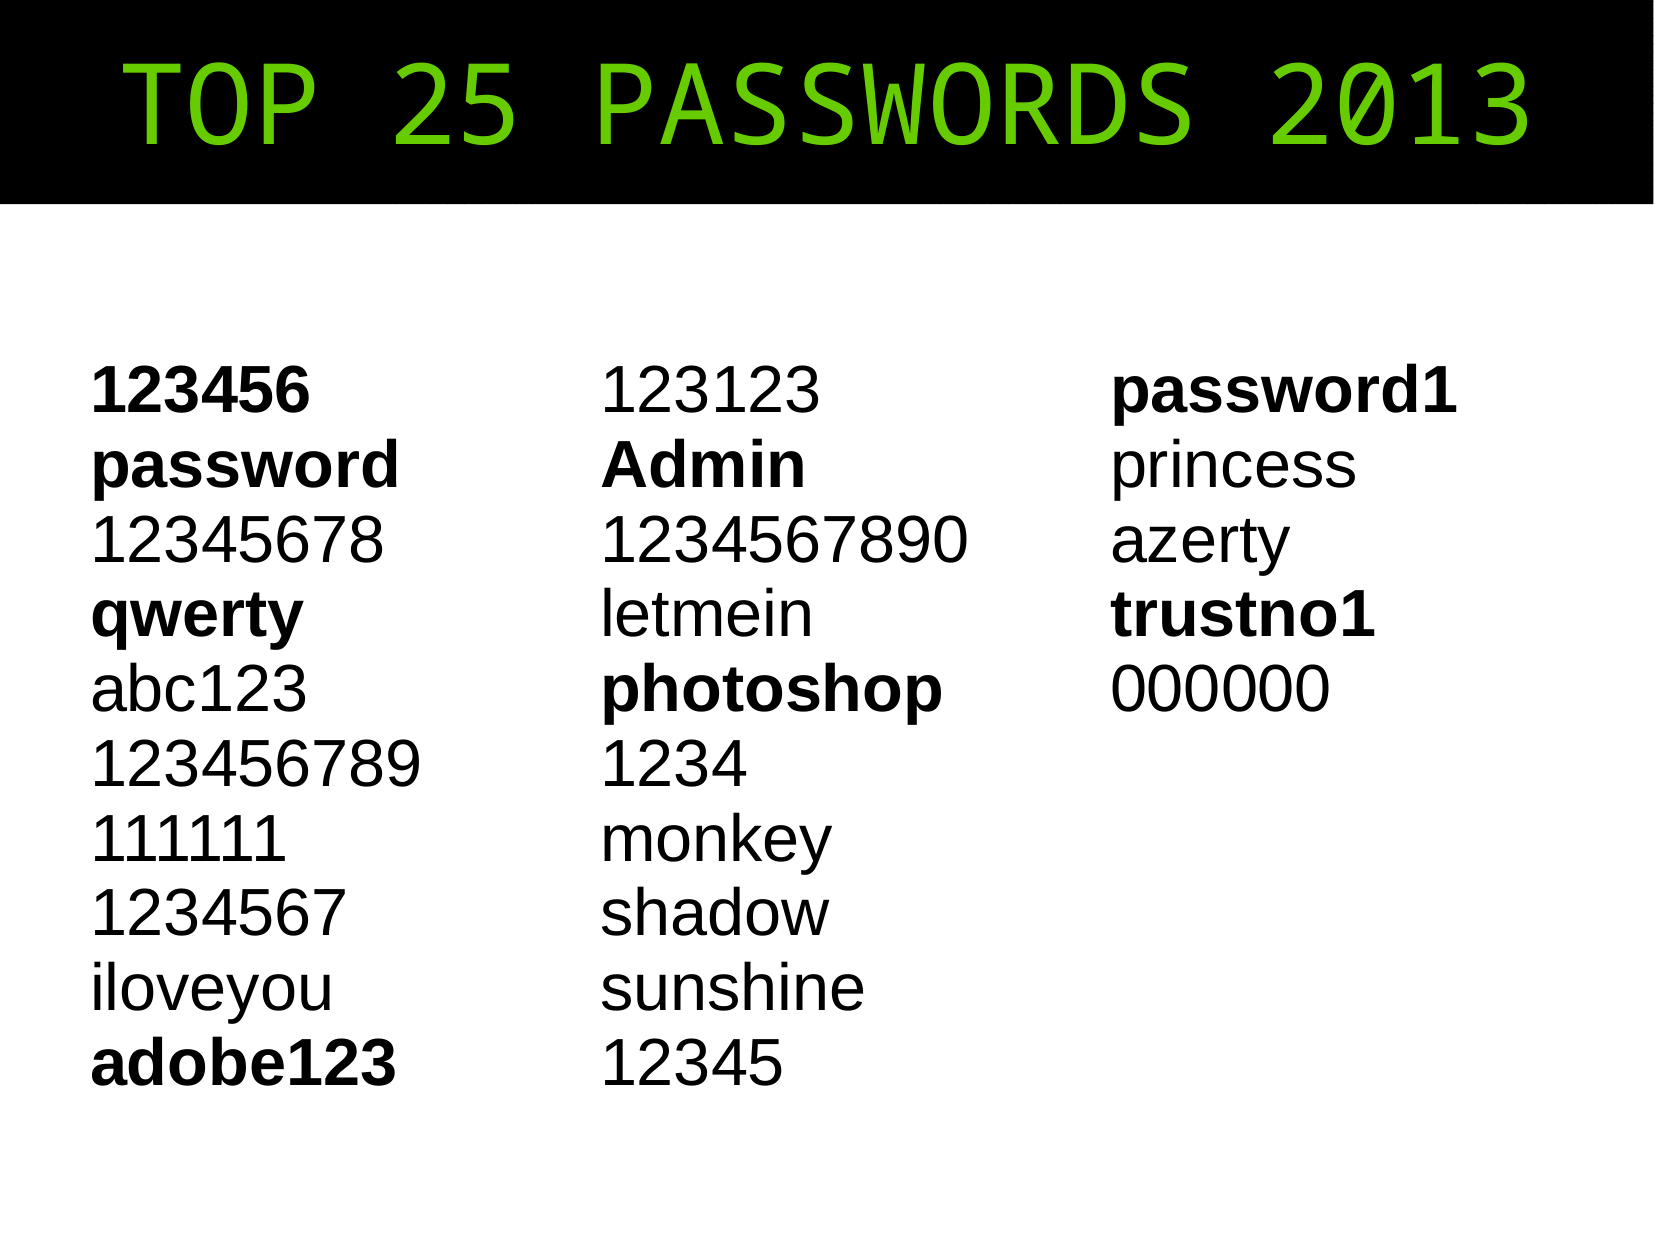

# TOP 25 PASSWORDS 2013
123456
password
12345678
qwerty
abc123
123456789
111111
1234567
iloveyou
adobe123
123123
Admin
1234567890
letmein
photoshop
1234
monkey
shadow
sunshine
12345
password1
princess
azerty
trustno1
000000